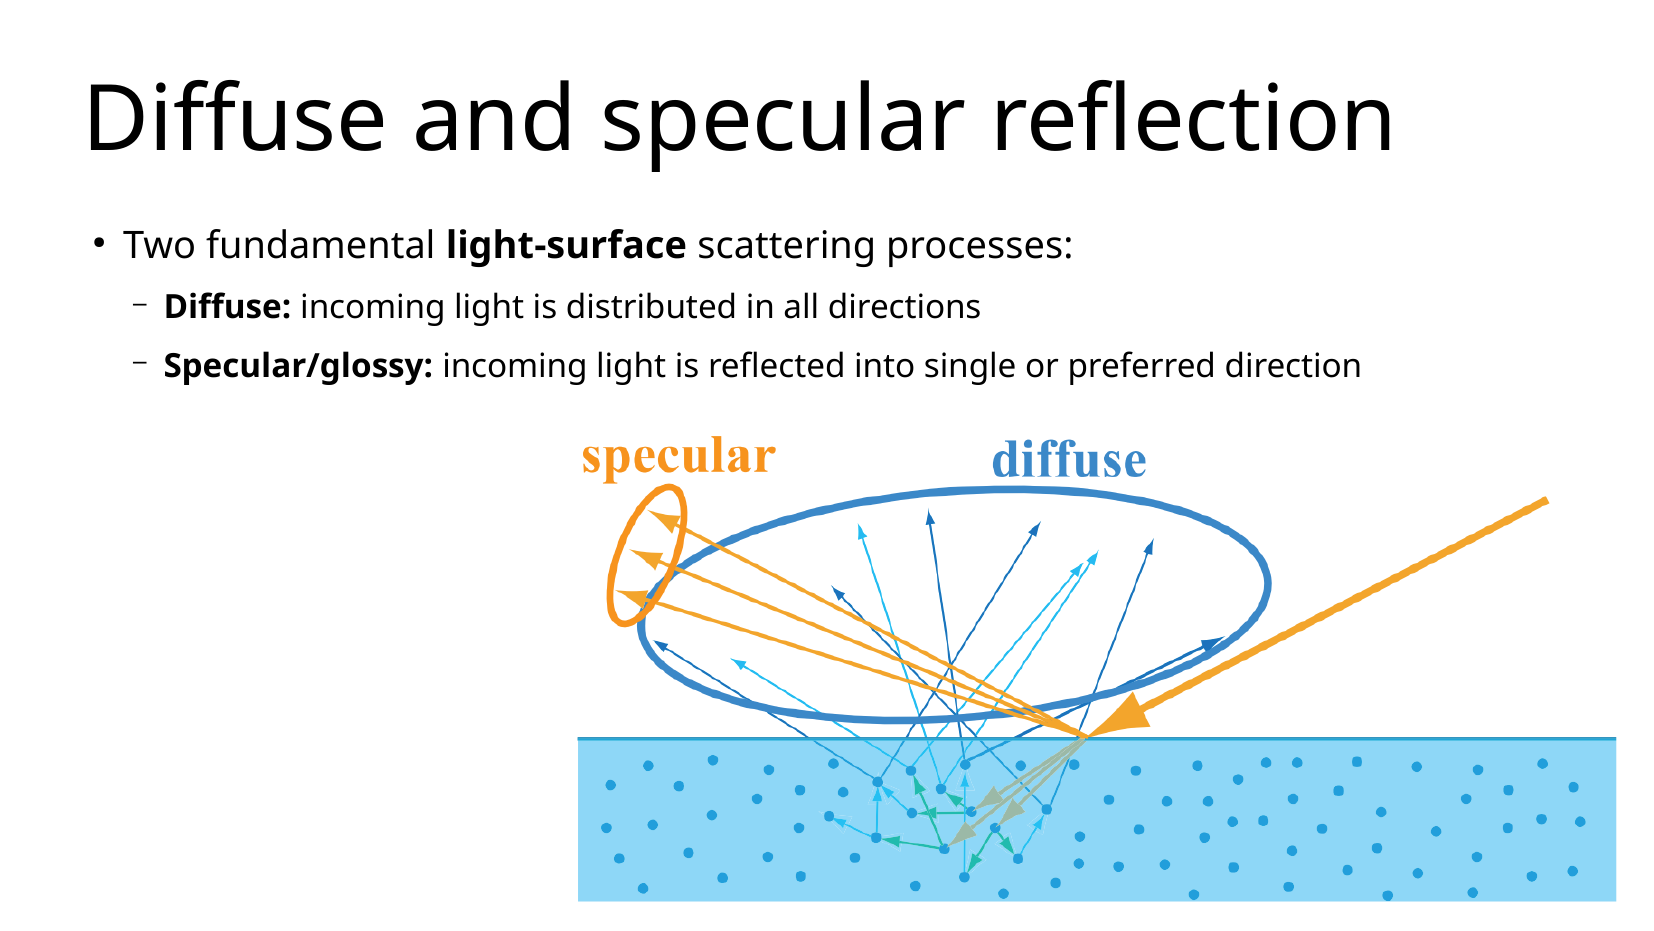

# Diffuse and specular reflection
Two fundamental light-surface scattering processes:
Diffuse: incoming light is distributed in all directions
Specular/glossy: incoming light is reflected into single or preferred direction
42